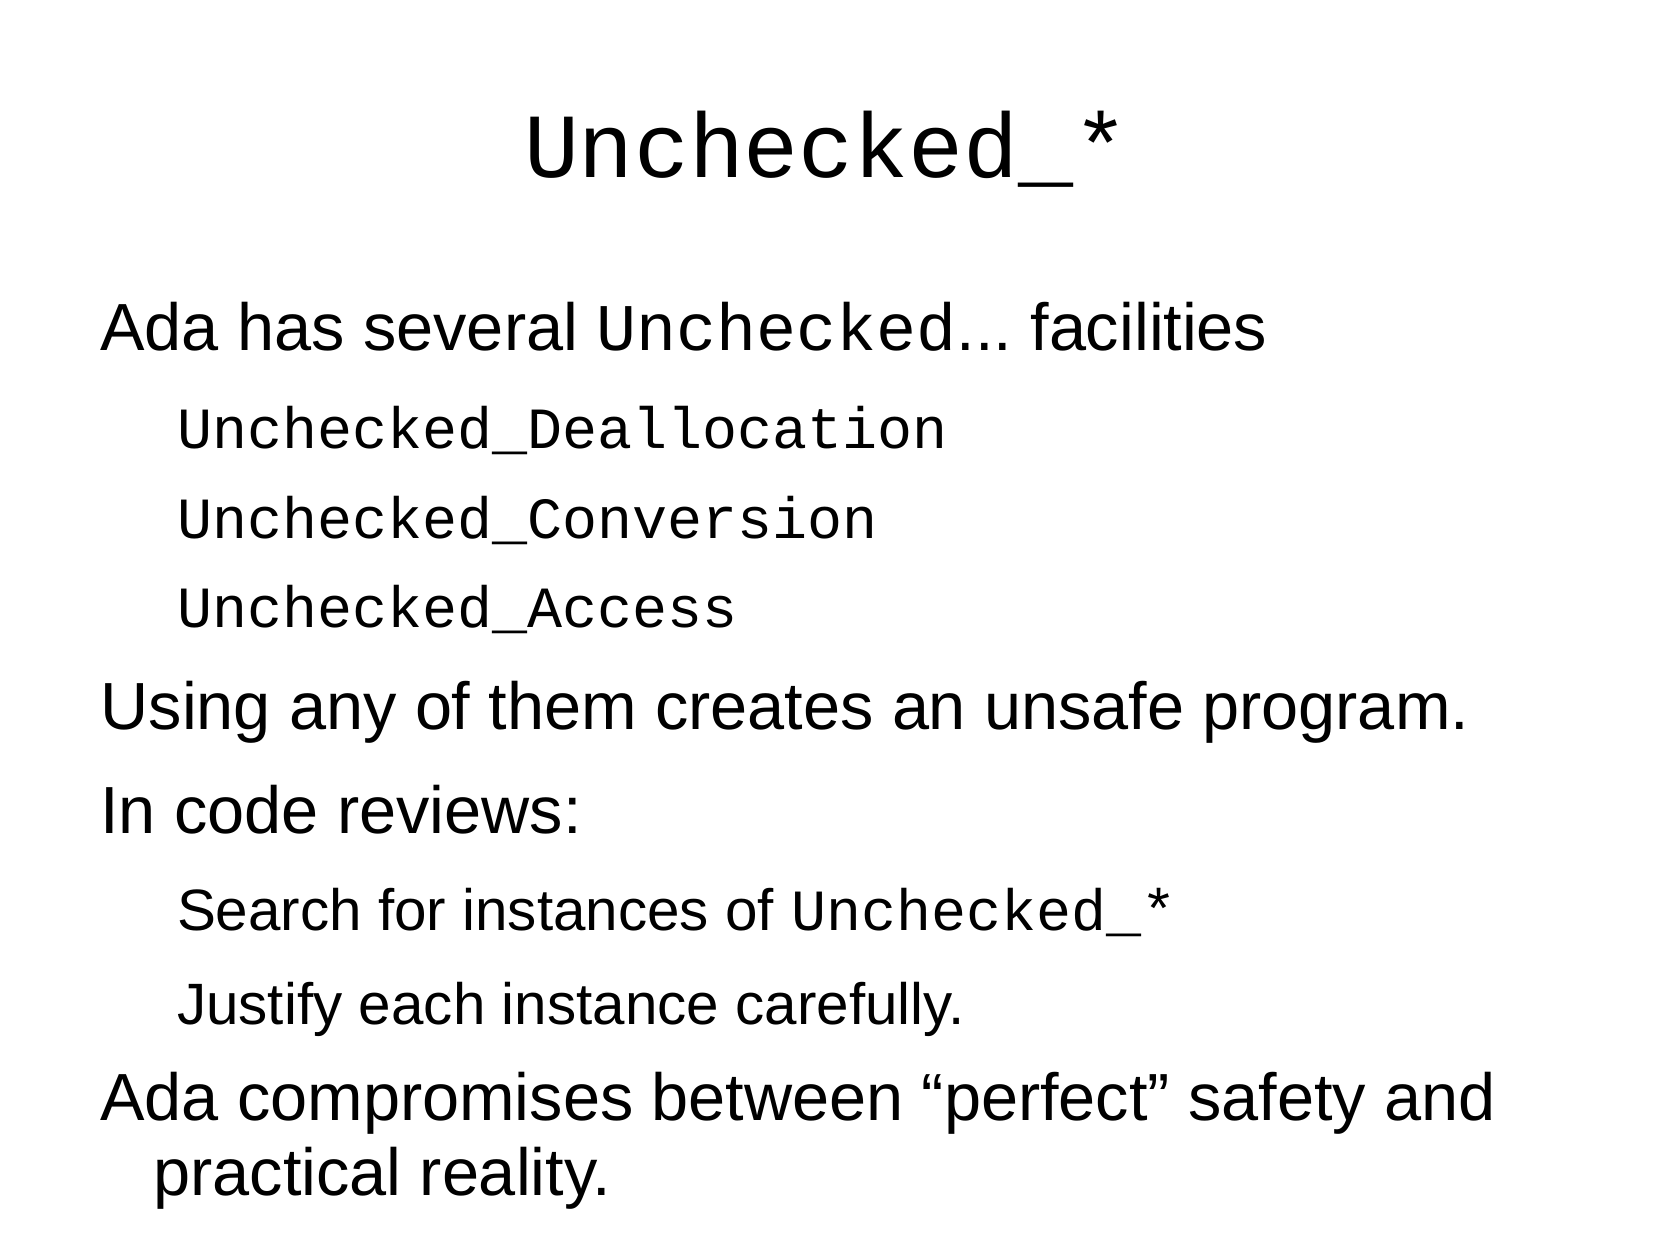

# Unchecked_*
Ada has several Unchecked... facilities
Unchecked_Deallocation
Unchecked_Conversion
Unchecked_Access
Using any of them creates an unsafe program.
In code reviews:
Search for instances of Unchecked_*
Justify each instance carefully.
Ada compromises between “perfect” safety and practical reality.